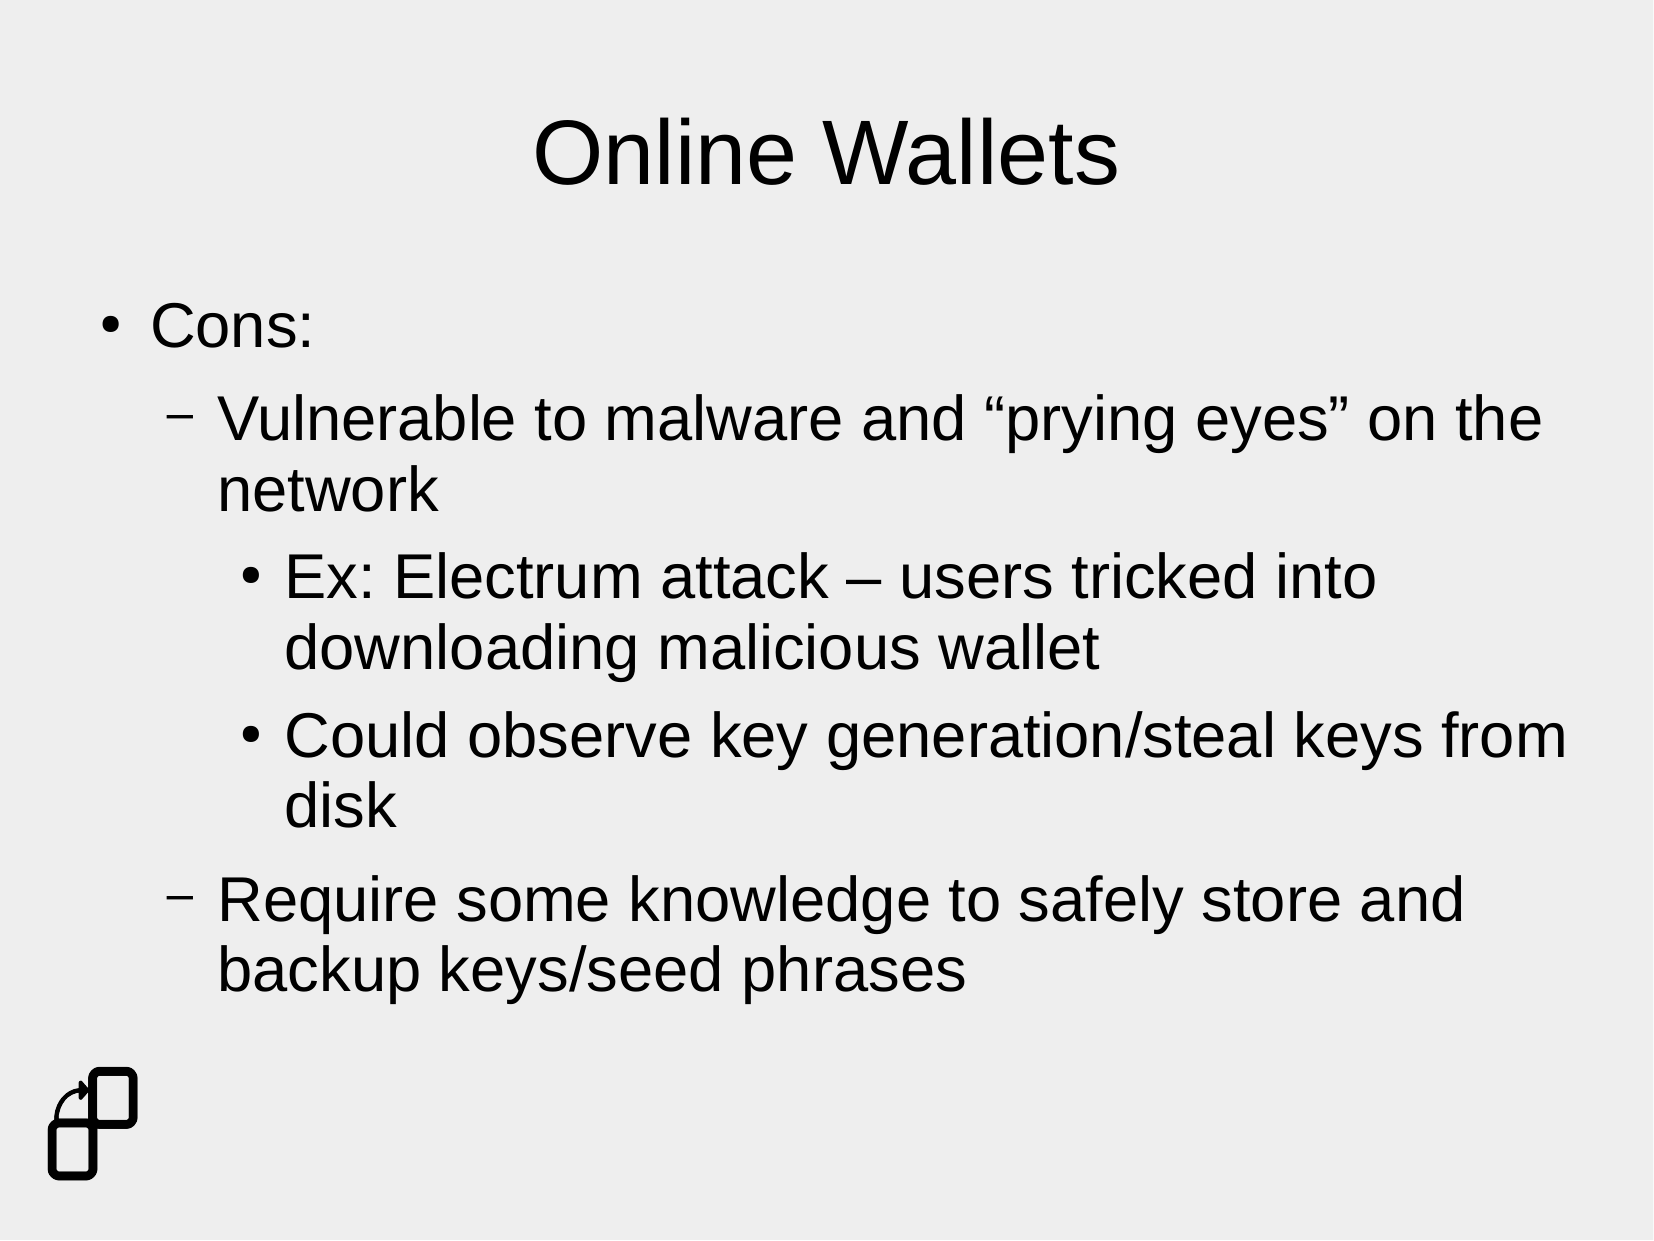

# Online Wallets
Cons:
Vulnerable to malware and “prying eyes” on the network
Ex: Electrum attack – users tricked into downloading malicious wallet
Could observe key generation/steal keys from disk
Require some knowledge to safely store and backup keys/seed phrases